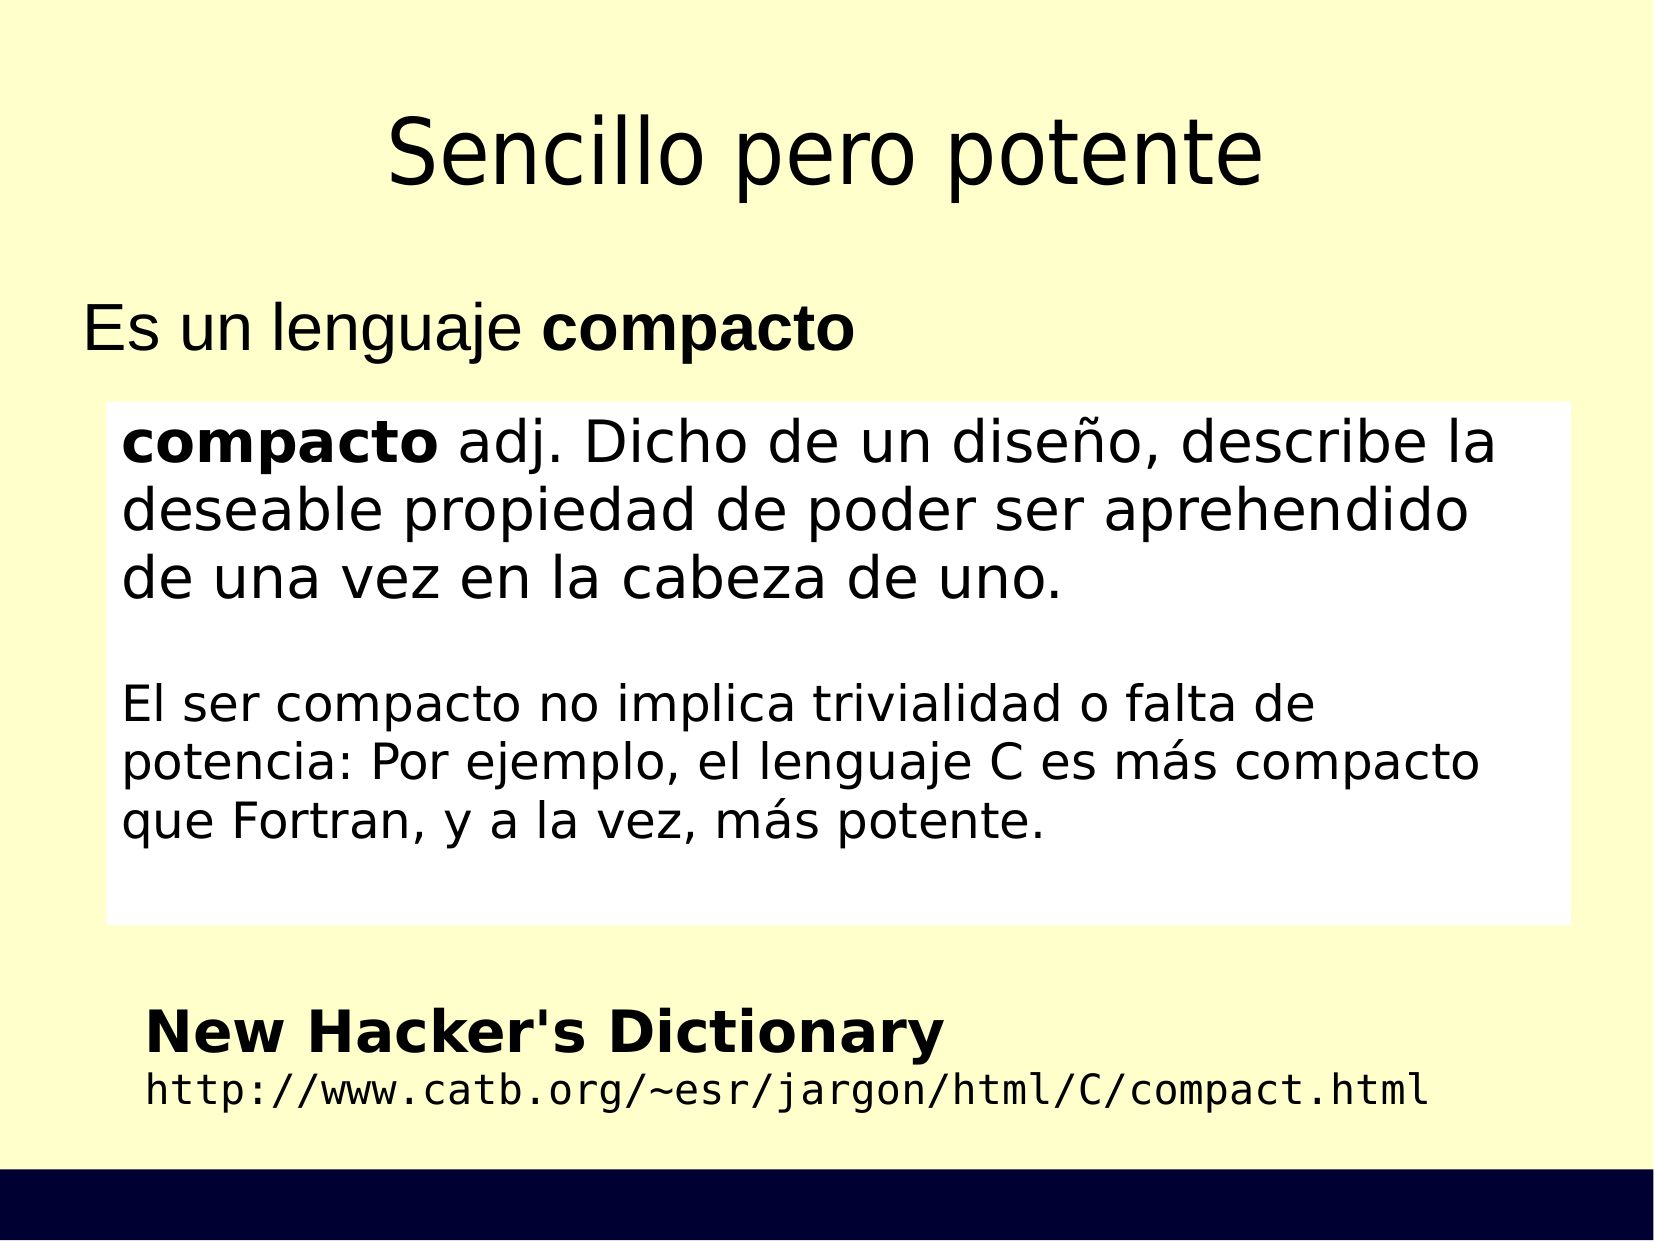

# Sencillo pero potente
Es un lenguaje compacto
compacto adj. Dicho de un diseño, describe la deseable propiedad de poder ser aprehendido de una vez en la cabeza de uno.
El ser compacto no implica trivialidad o falta de potencia: Por ejemplo, el lenguaje C es más compacto que Fortran, y a la vez, más potente.
New Hacker's Dictionary
http://www.catb.org/~esr/jargon/html/C/compact.html